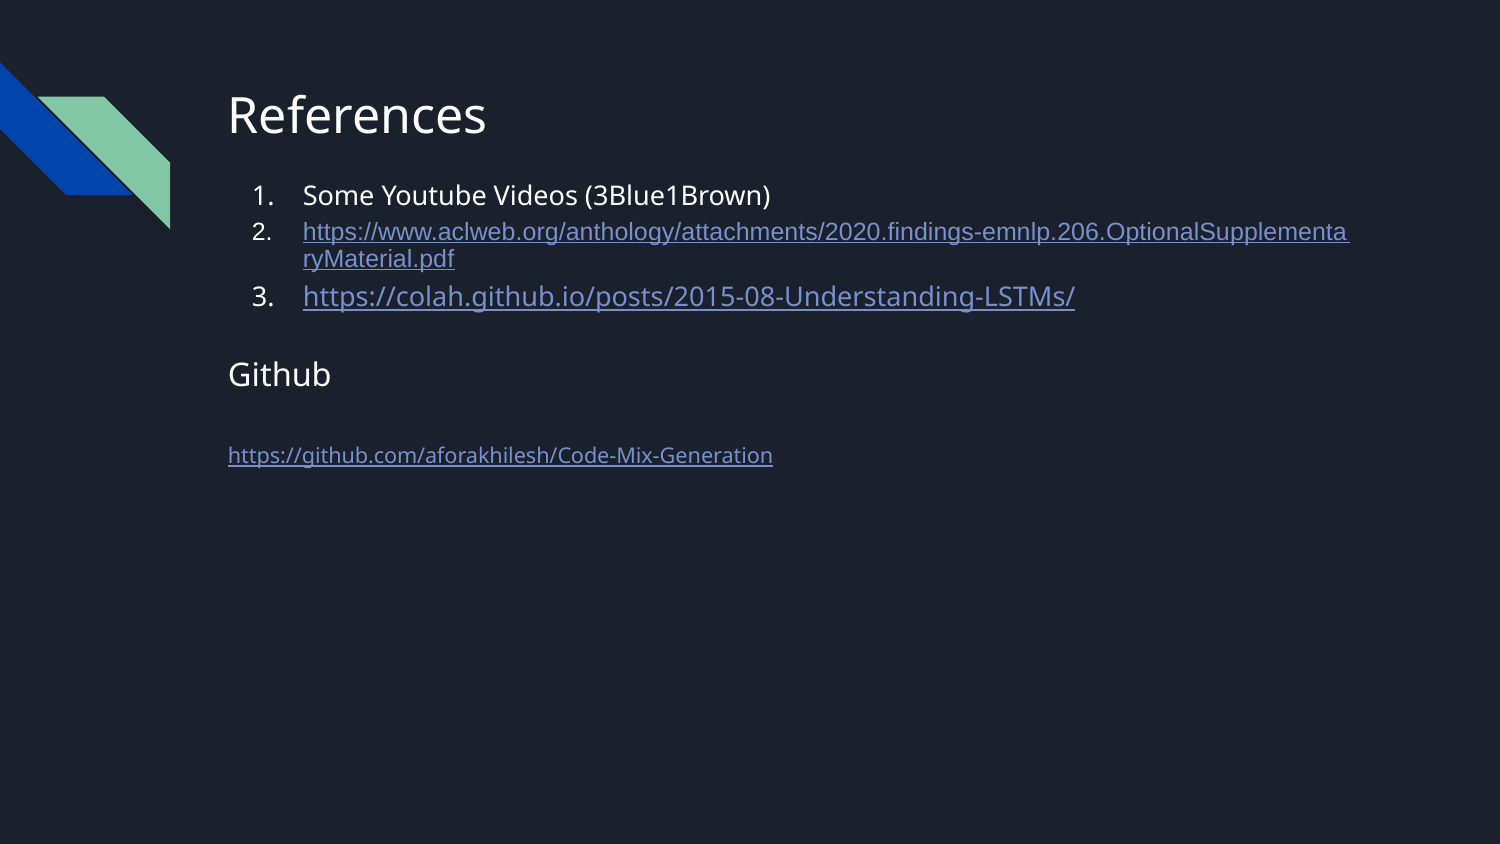

# References
Some Youtube Videos (3Blue1Brown)
https://www.aclweb.org/anthology/attachments/2020.findings-emnlp.206.OptionalSupplementaryMaterial.pdf
https://colah.github.io/posts/2015-08-Understanding-LSTMs/
Github
https://github.com/aforakhilesh/Code-Mix-Generation